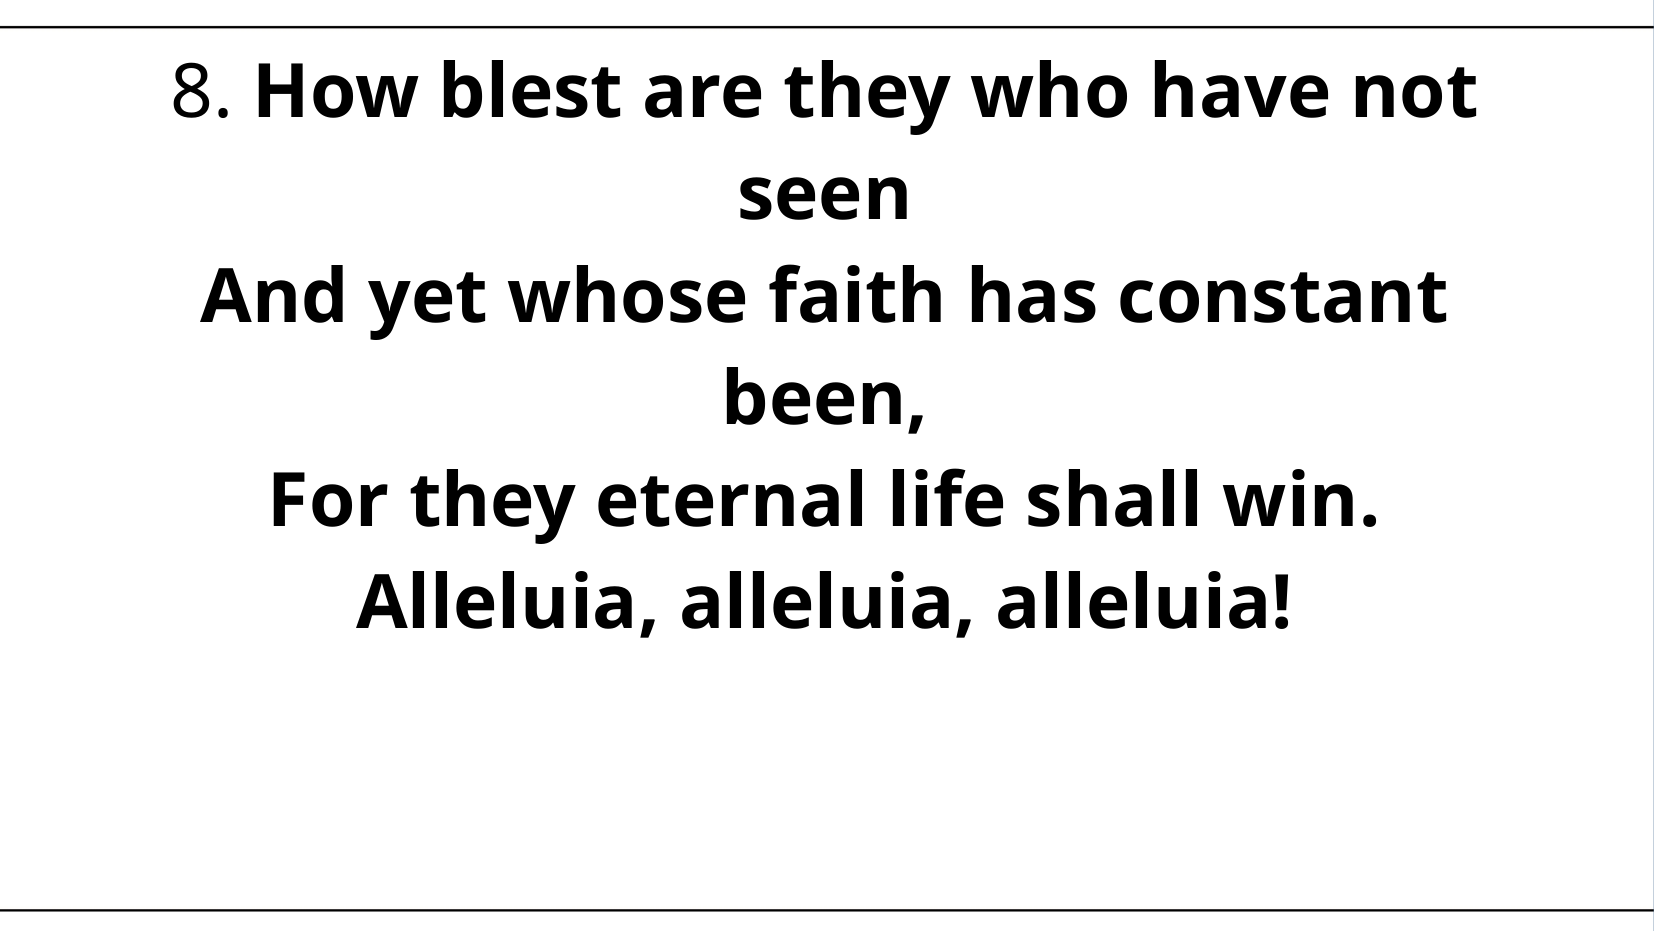

8. How blest are they who have not seen
And yet whose faith has constant been,
For they eternal life shall win.
Alleluia, alleluia, alleluia!